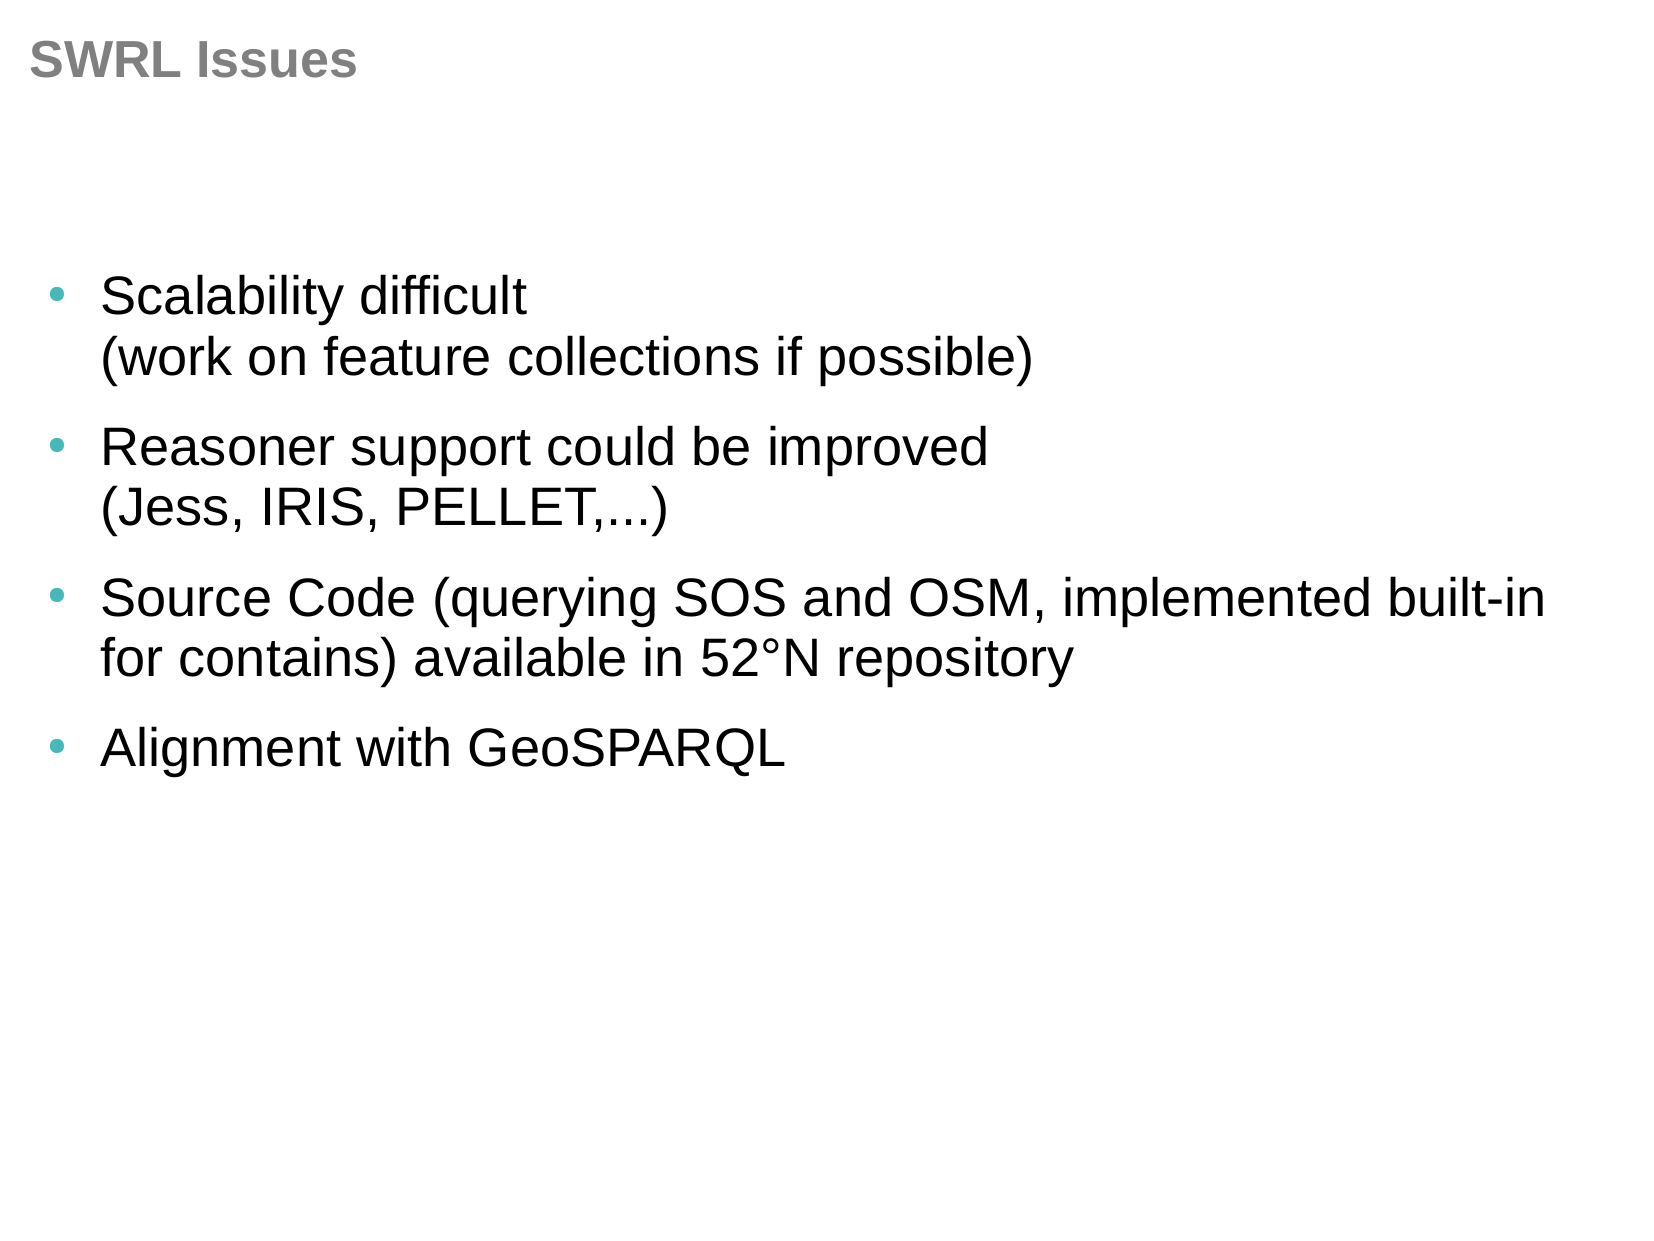

# SWRL Issues
Scalability difficult
(work on feature collections if possible)
Reasoner support could be improved
(Jess, IRIS, PELLET,...)
Source Code (querying SOS and OSM, implemented built-in for contains) available in 52°N repository
Alignment with GeoSPARQL